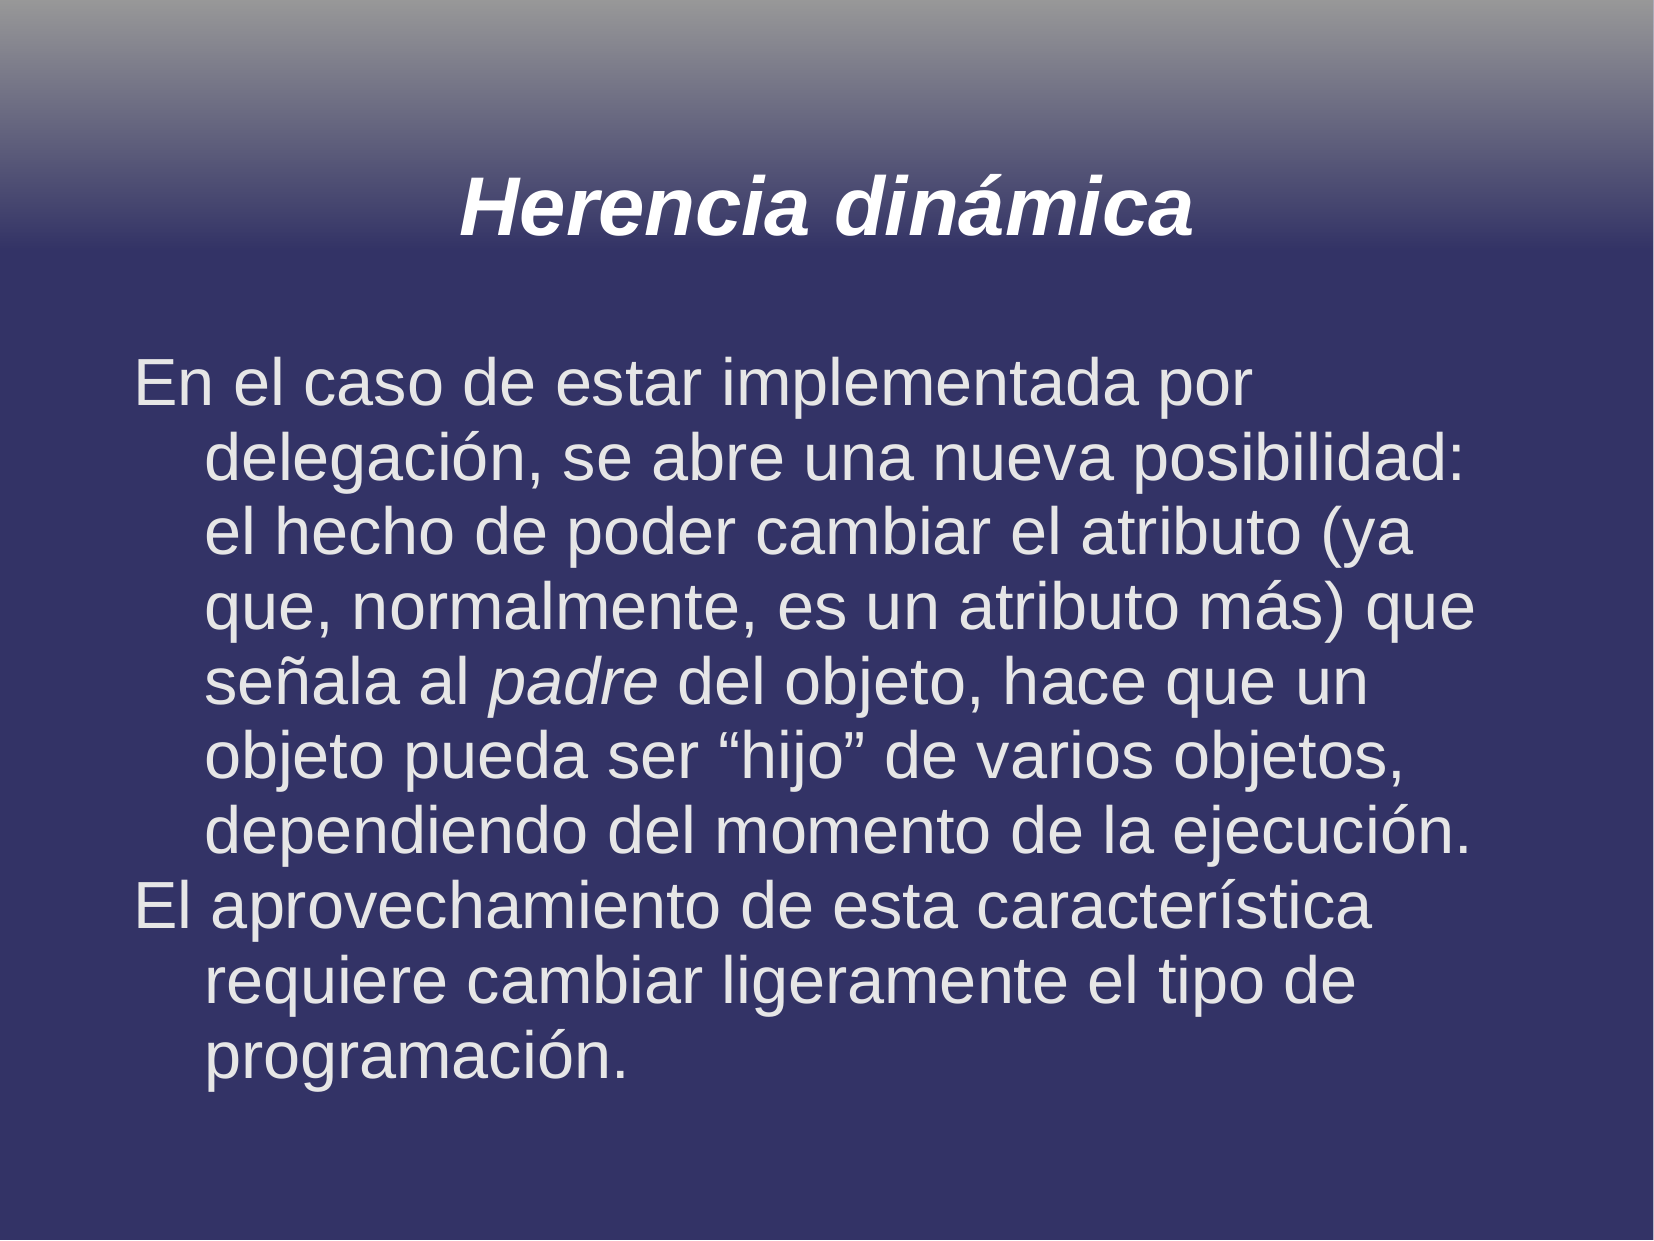

# Herencia dinámica
En el caso de estar implementada por delegación, se abre una nueva posibilidad: el hecho de poder cambiar el atributo (ya que, normalmente, es un atributo más) que señala al padre del objeto, hace que un objeto pueda ser “hijo” de varios objetos, dependiendo del momento de la ejecución.
El aprovechamiento de esta característica requiere cambiar ligeramente el tipo de programación.